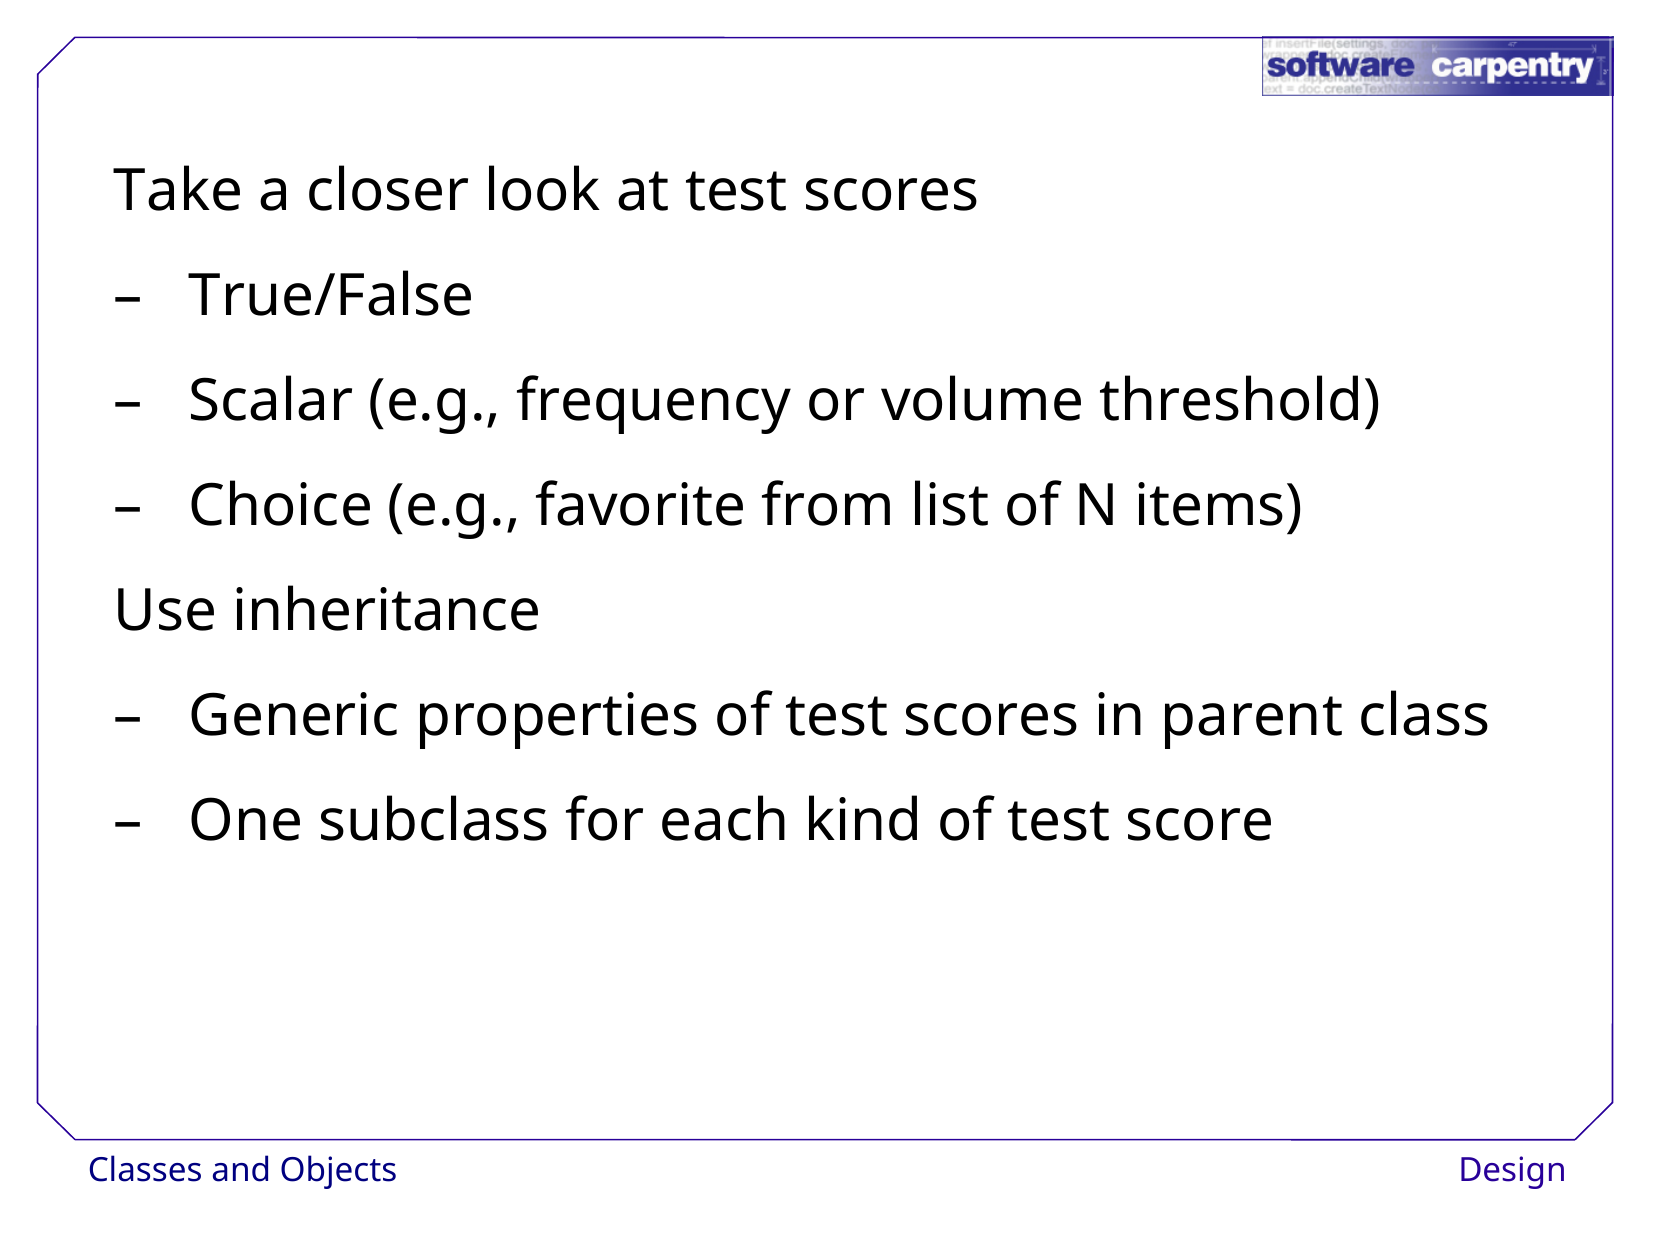

Take a closer look at test scores
–	True/False
–	Scalar (e.g., frequency or volume threshold)
–	Choice (e.g., favorite from list of N items)
Use inheritance
–	Generic properties of test scores in parent class
–	One subclass for each kind of test score